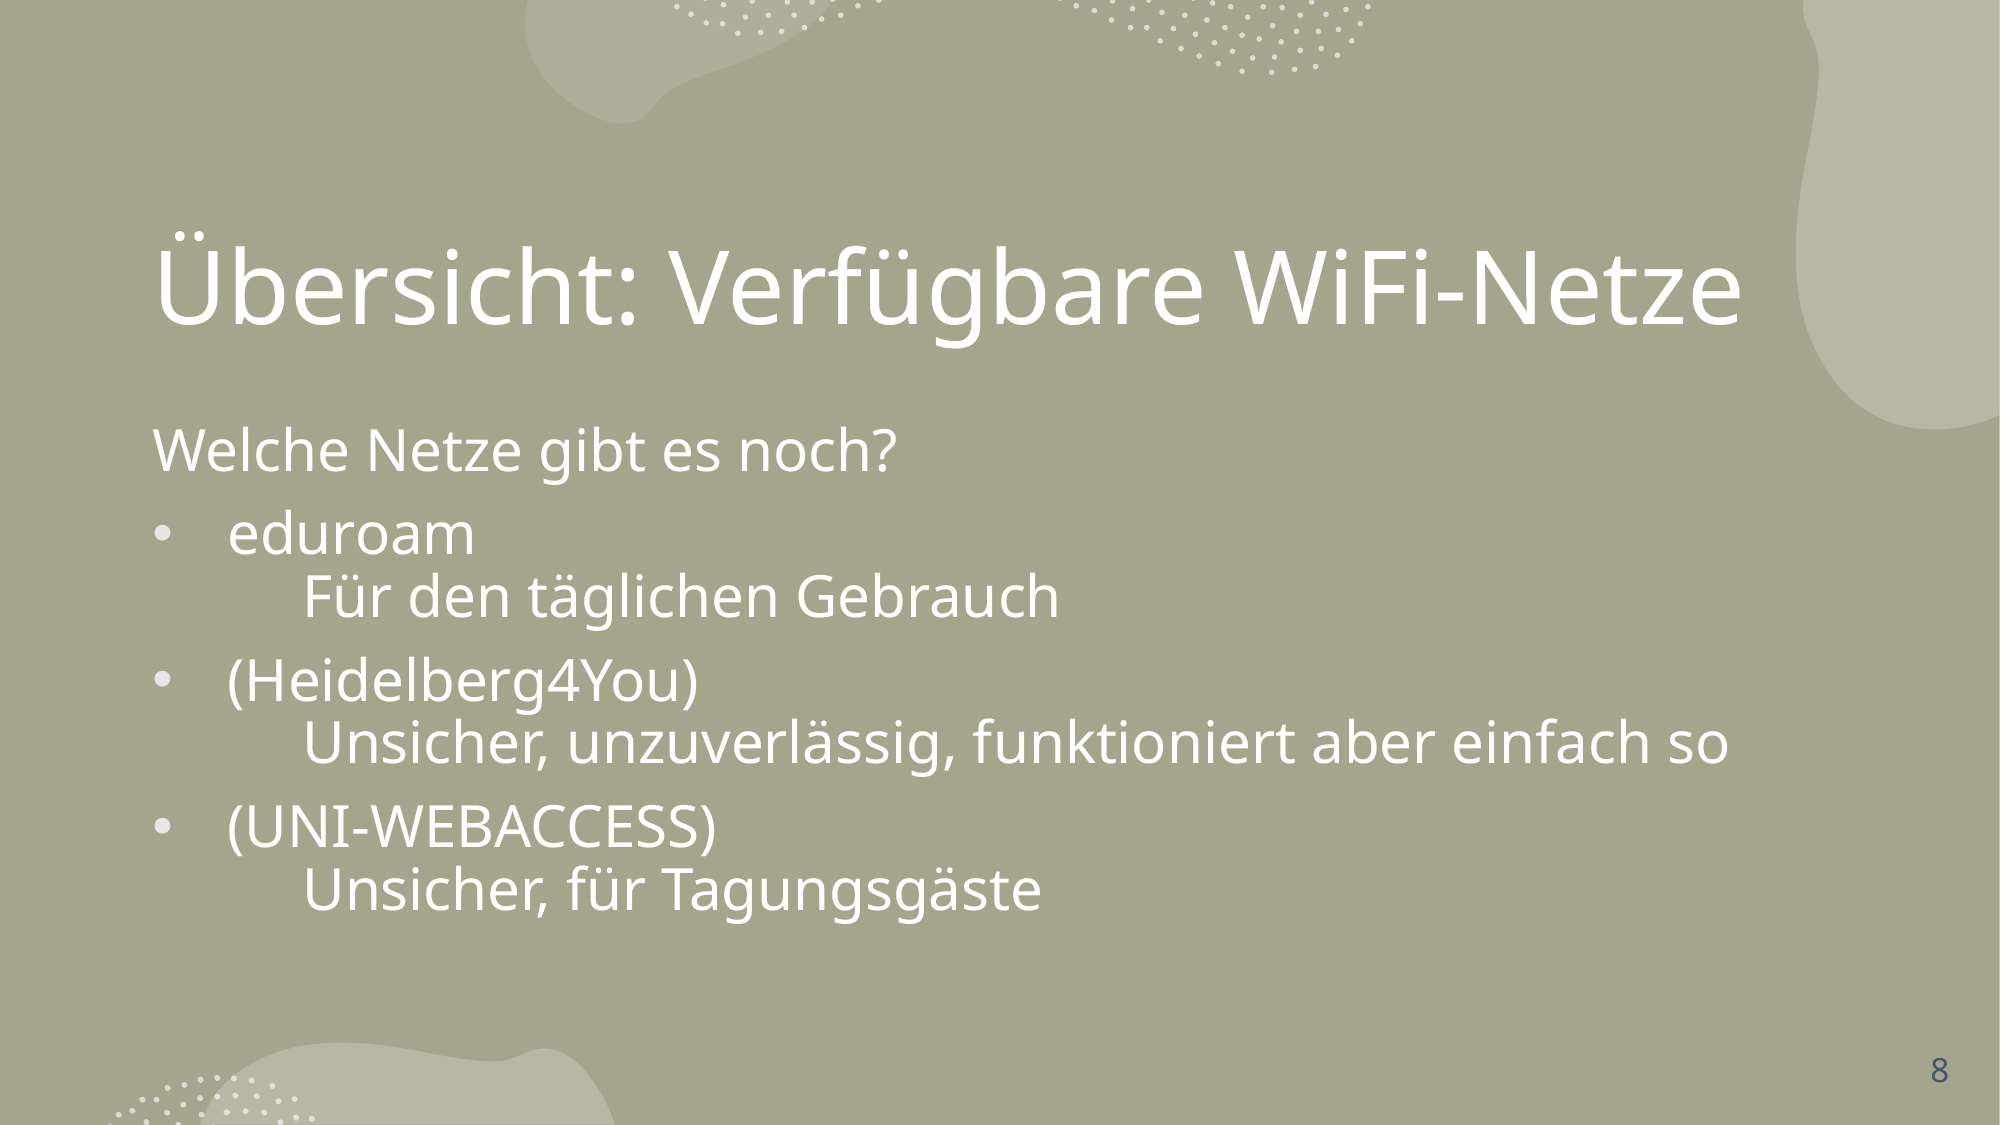

# Übersicht: Verfügbare WiFi-Netze
Welche Netze gibt es noch?
eduroam
Für den täglichen Gebrauch
(Heidelberg4You)
Unsicher, unzuverlässig, funktioniert aber einfach so
(UNI-WEBACCESS)
Unsicher, für Tagungsgäste